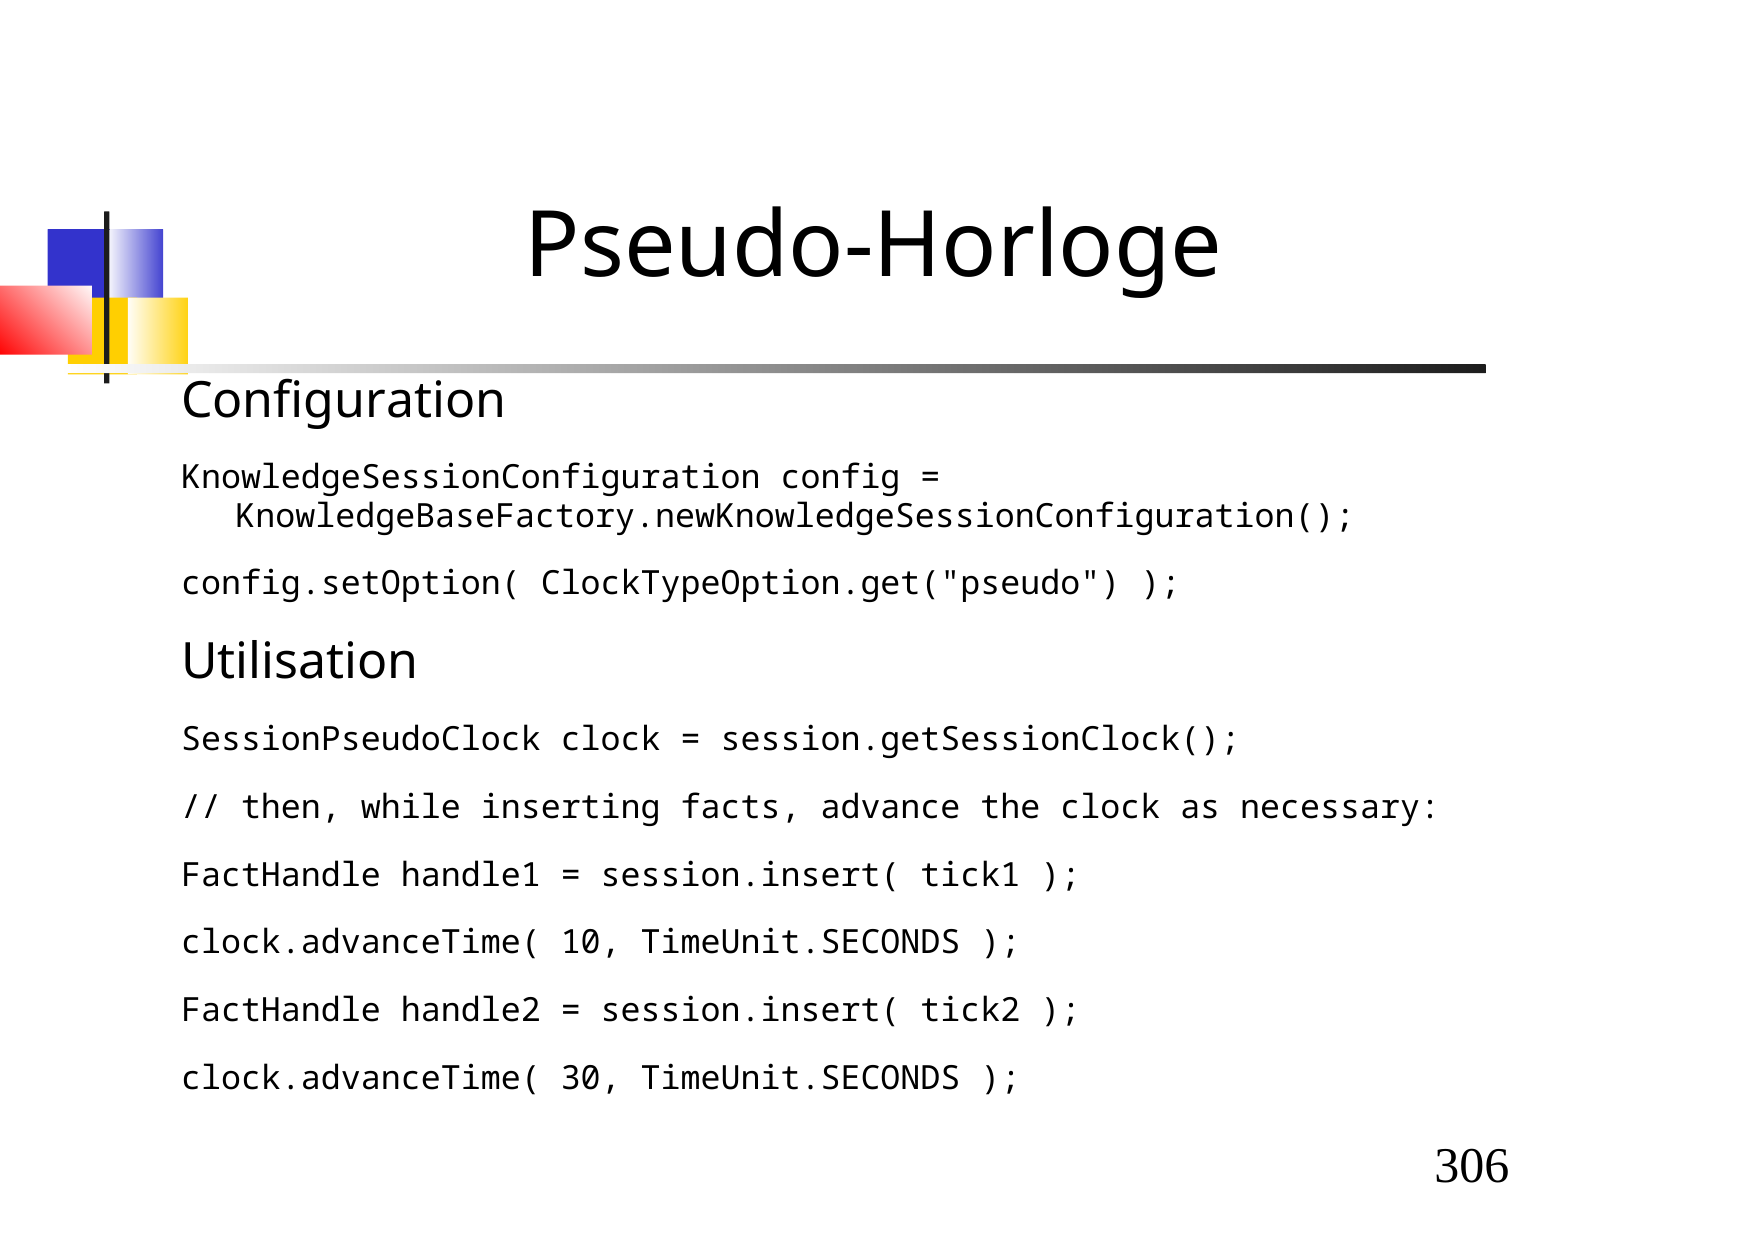

# Pseudo-Horloge
Configuration
KnowledgeSessionConfiguration config = KnowledgeBaseFactory.newKnowledgeSessionConfiguration();
config.setOption( ClockTypeOption.get("pseudo") );
Utilisation
SessionPseudoClock clock = session.getSessionClock();
// then, while inserting facts, advance the clock as necessary:
FactHandle handle1 = session.insert( tick1 );
clock.advanceTime( 10, TimeUnit.SECONDS );
FactHandle handle2 = session.insert( tick2 );
clock.advanceTime( 30, TimeUnit.SECONDS );